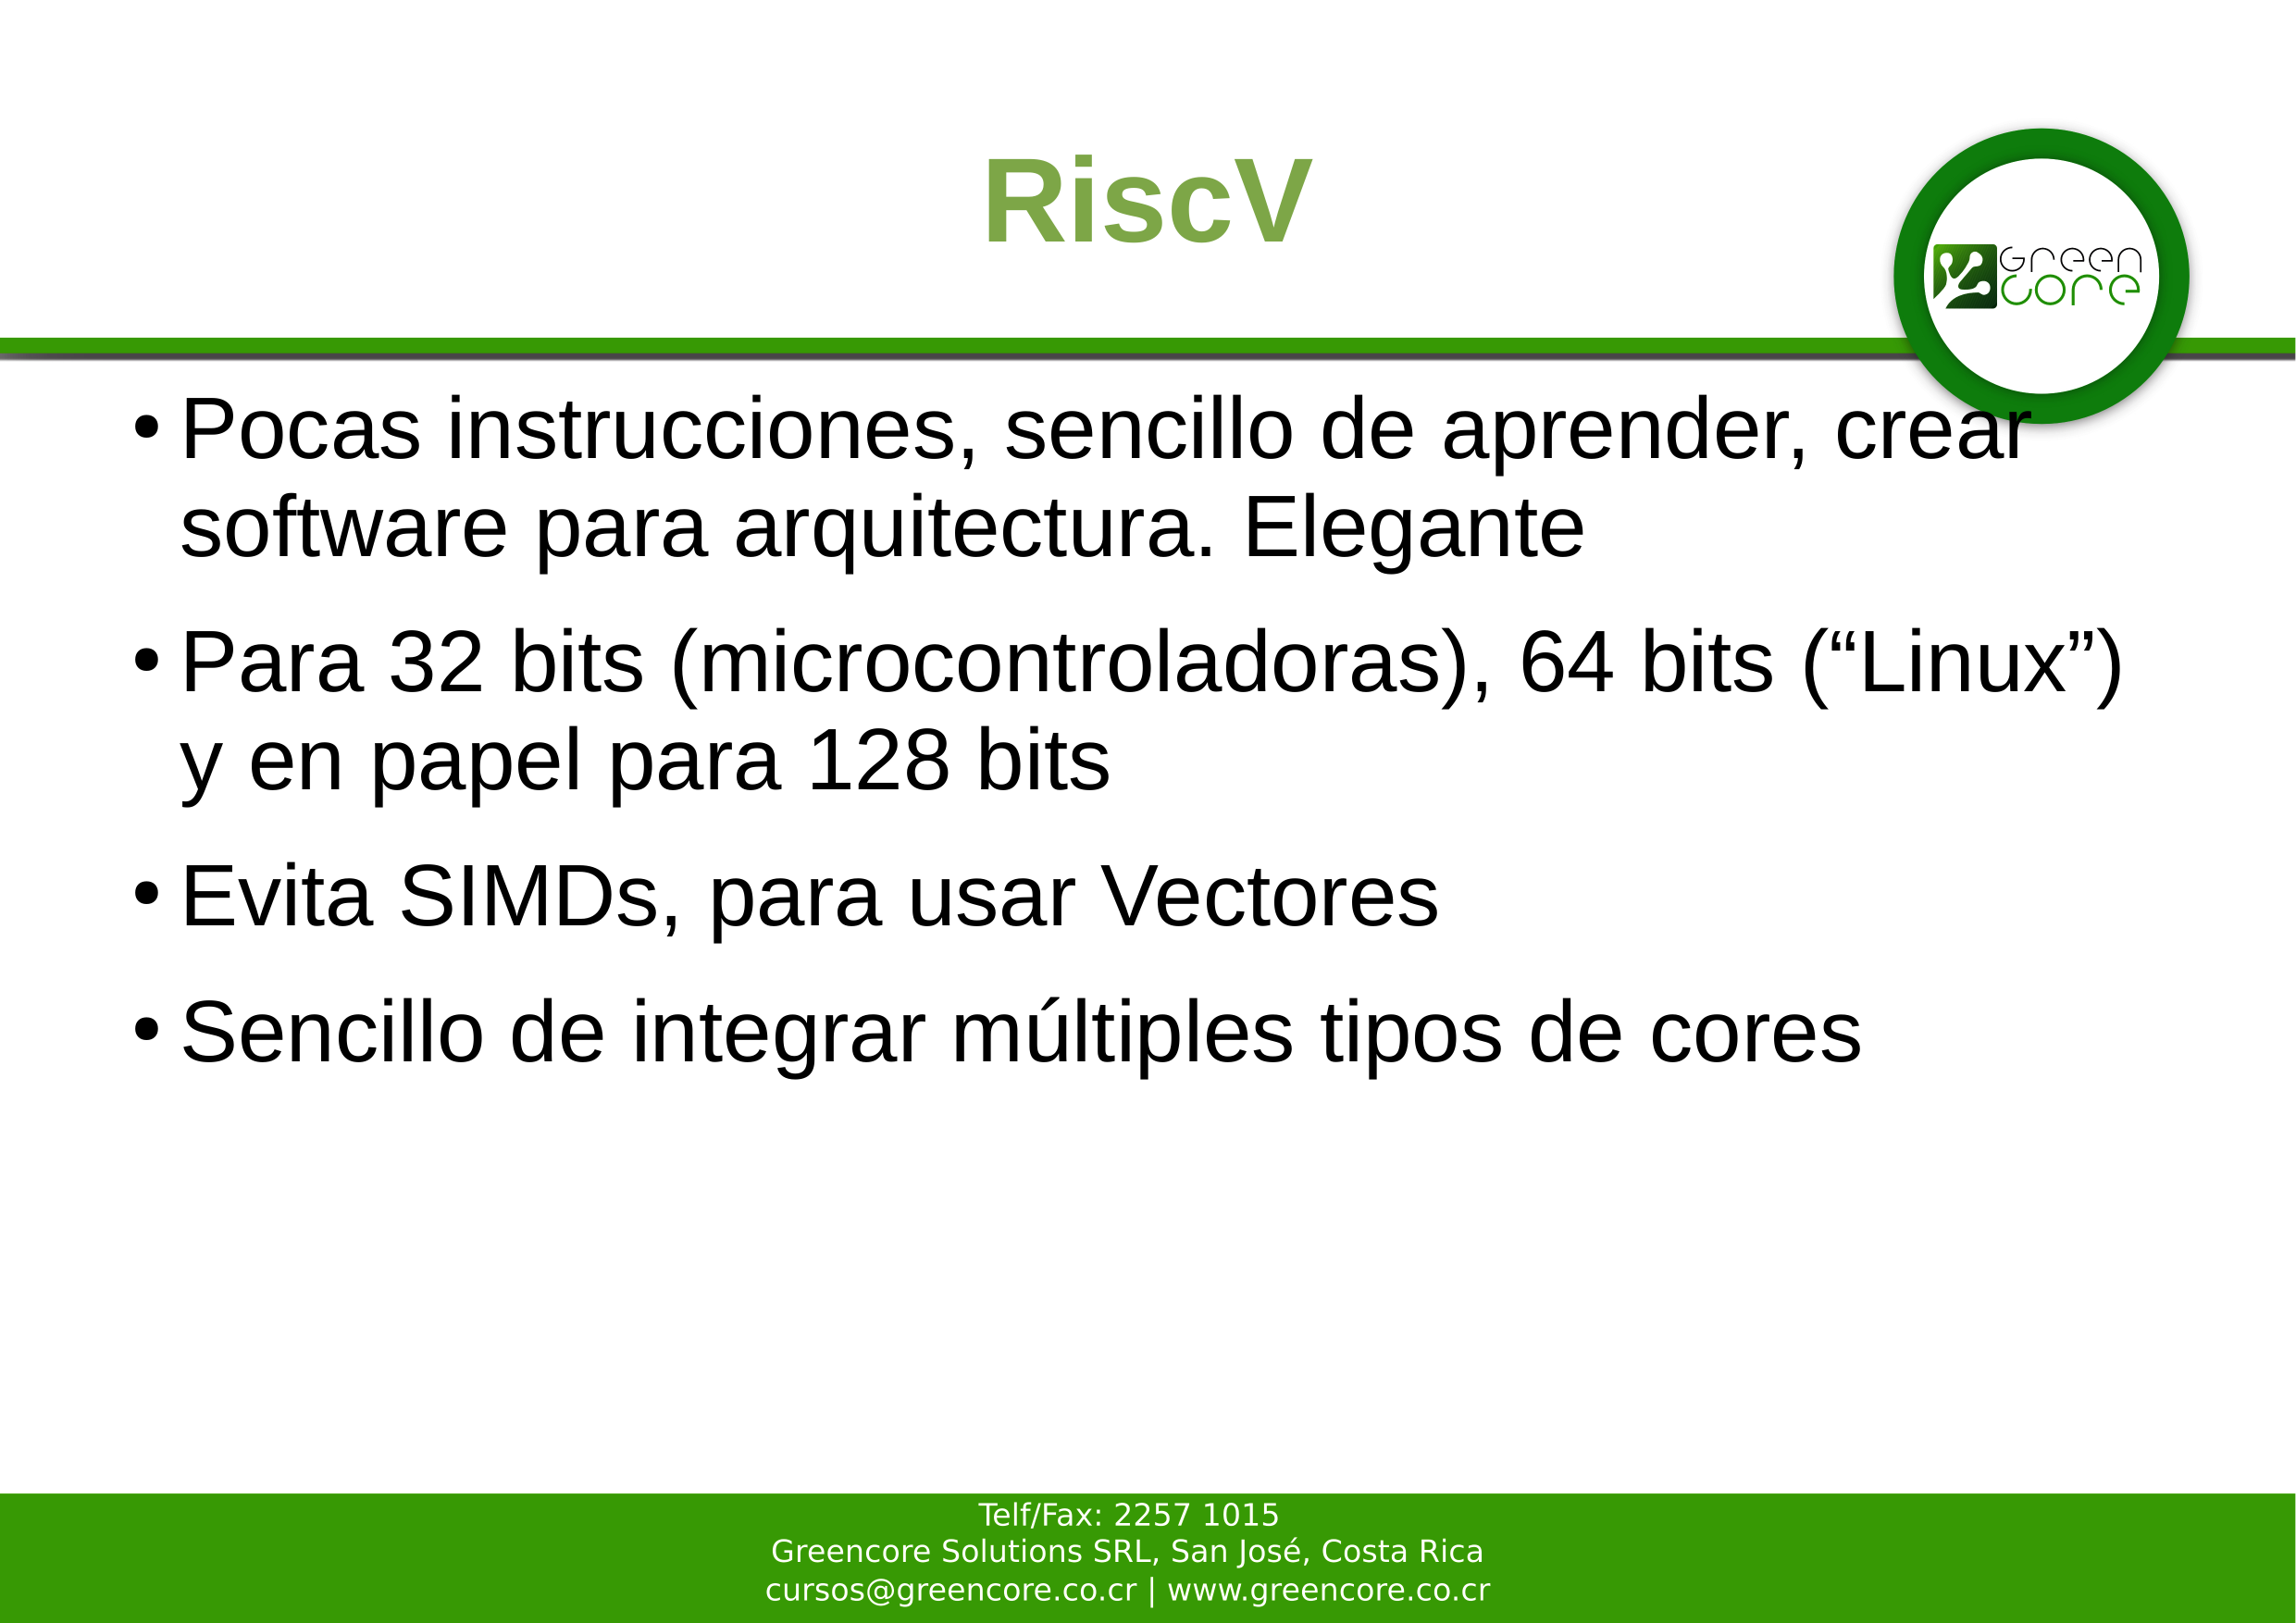

# RiscV
Pocas instrucciones, sencillo de aprender, crear software para arquitectura. Elegante
Para 32 bits (microcontroladoras), 64 bits (“Linux”) y en papel para 128 bits
Evita SIMDs, para usar Vectores
Sencillo de integrar múltiples tipos de cores